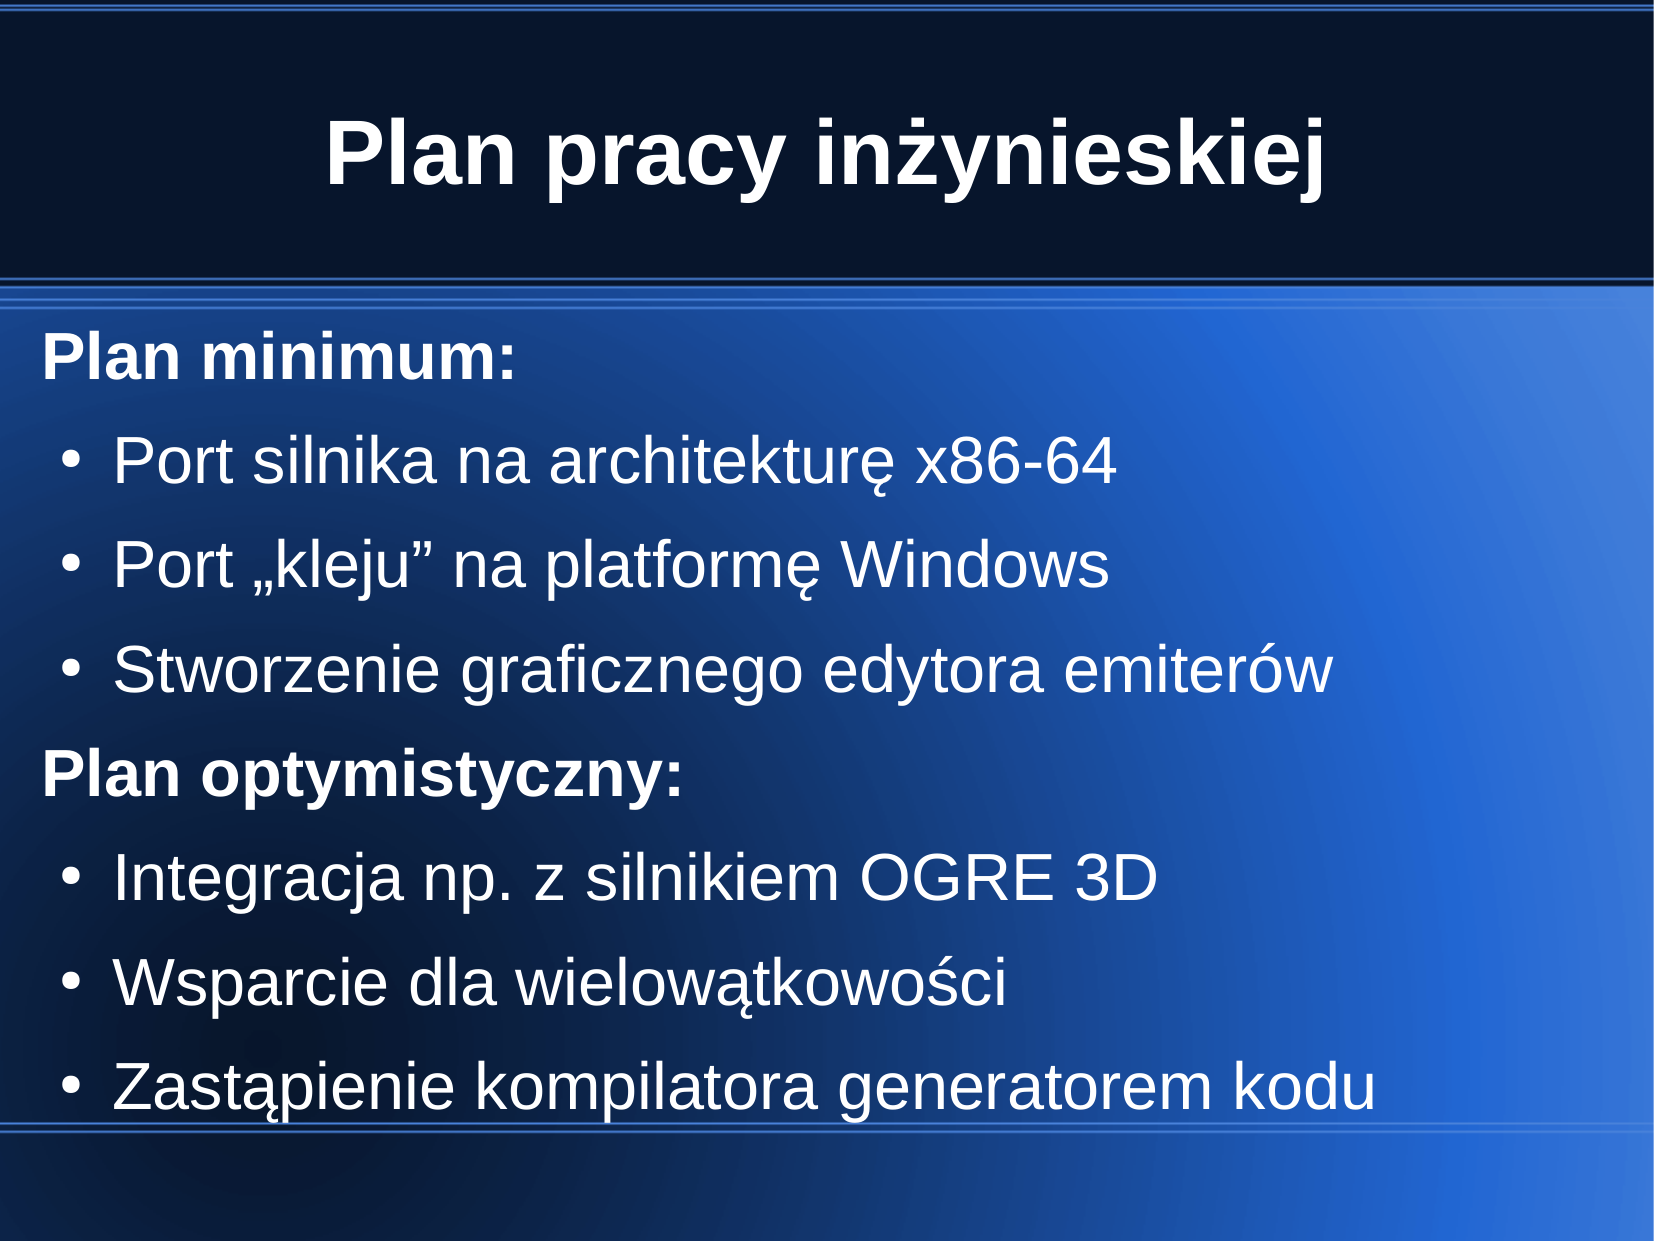

# Plan pracy inżynieskiej
Plan minimum:
Port silnika na architekturę x86-64
Port „kleju” na platformę Windows
Stworzenie graficznego edytora emiterów
Plan optymistyczny:
Integracja np. z silnikiem OGRE 3D
Wsparcie dla wielowątkowości
Zastąpienie kompilatora generatorem kodu